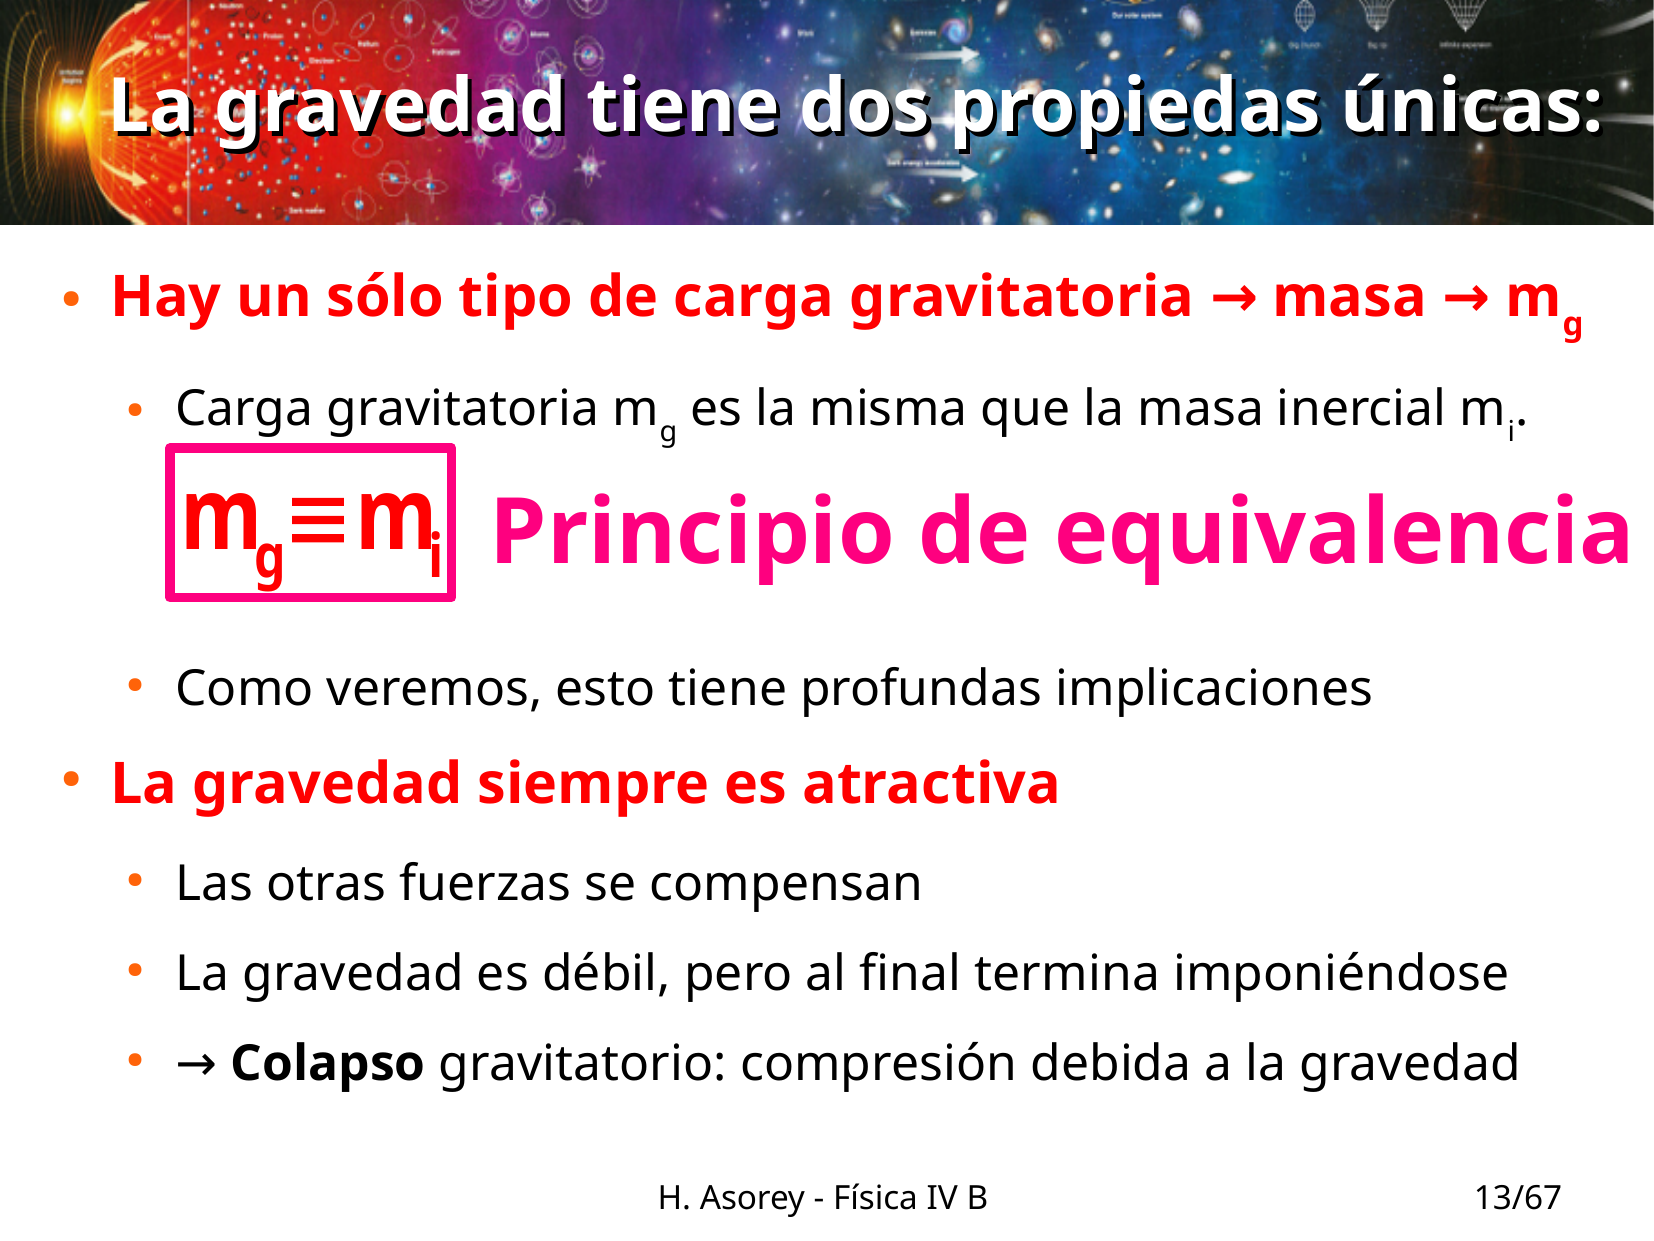

# La gravedad tiene dos propiedas únicas:
Hay un sólo tipo de carga gravitatoria → masa → mg
Carga gravitatoria mg es la misma que la masa inercial mi.
Como veremos, esto tiene profundas implicaciones
La gravedad siempre es atractiva
Las otras fuerzas se compensan
La gravedad es débil, pero al final termina imponiéndose
→ Colapso gravitatorio: compresión debida a la gravedad
Principio de equivalencia
H. Asorey - Física IV B
13